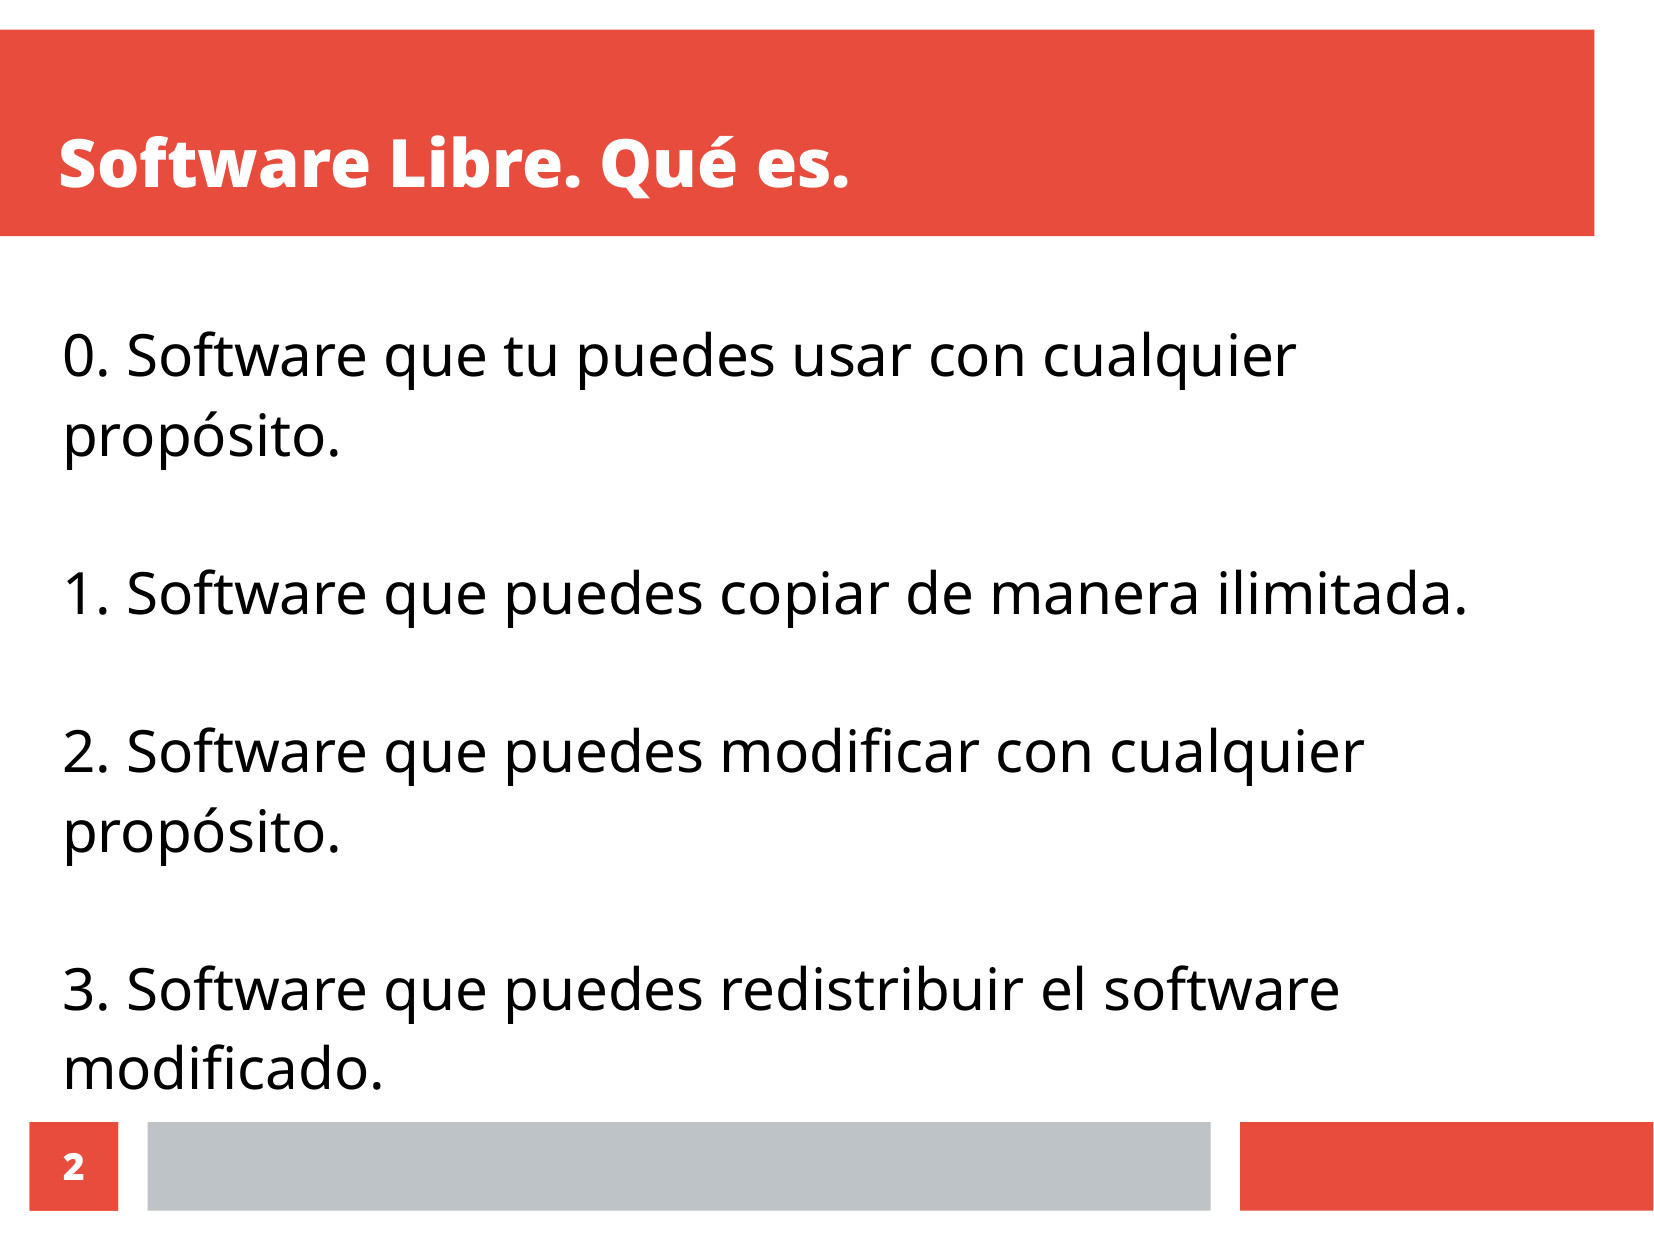

# Software Libre. Qué es.
0. Software que tu puedes usar con cualquier propósito.
1. Software que puedes copiar de manera ilimitada.
2. Software que puedes modificar con cualquier propósito.
3. Software que puedes redistribuir el software modificado.
2